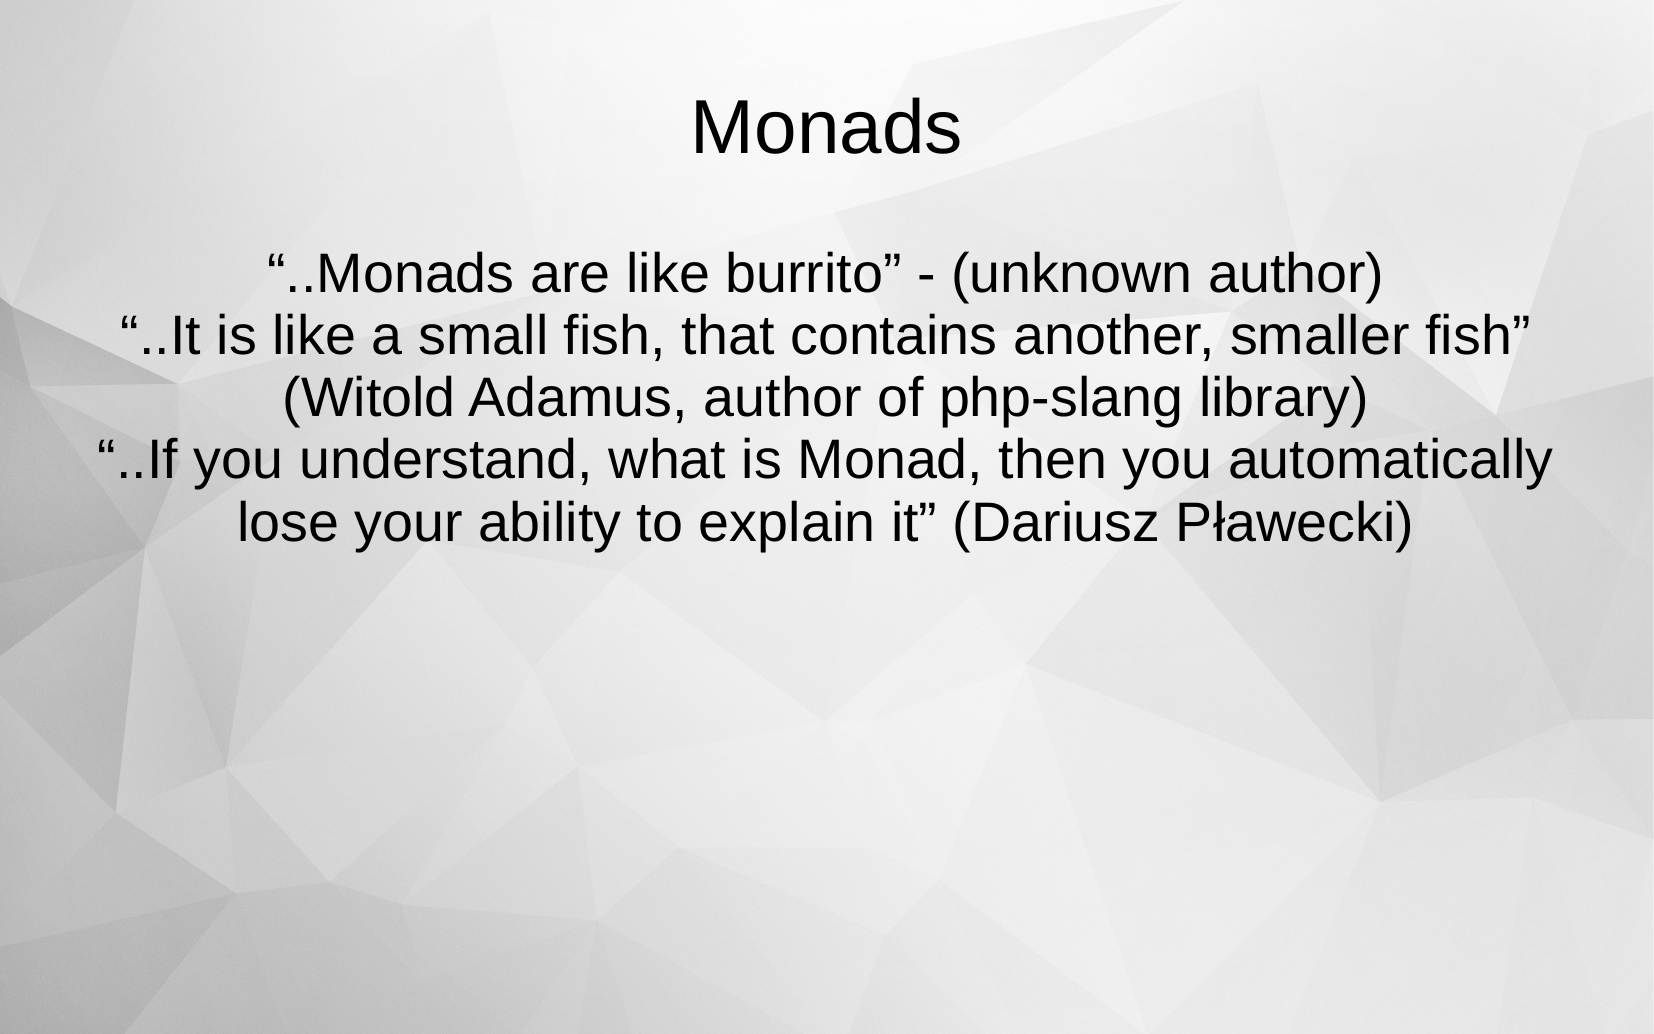

# Monads
“..Monads are like burrito” - (unknown author)
“..It is like a small fish, that contains another, smaller fish” (Witold Adamus, author of php-slang library)
“..If you understand, what is Monad, then you automatically lose your ability to explain it” (Dariusz Pławecki)